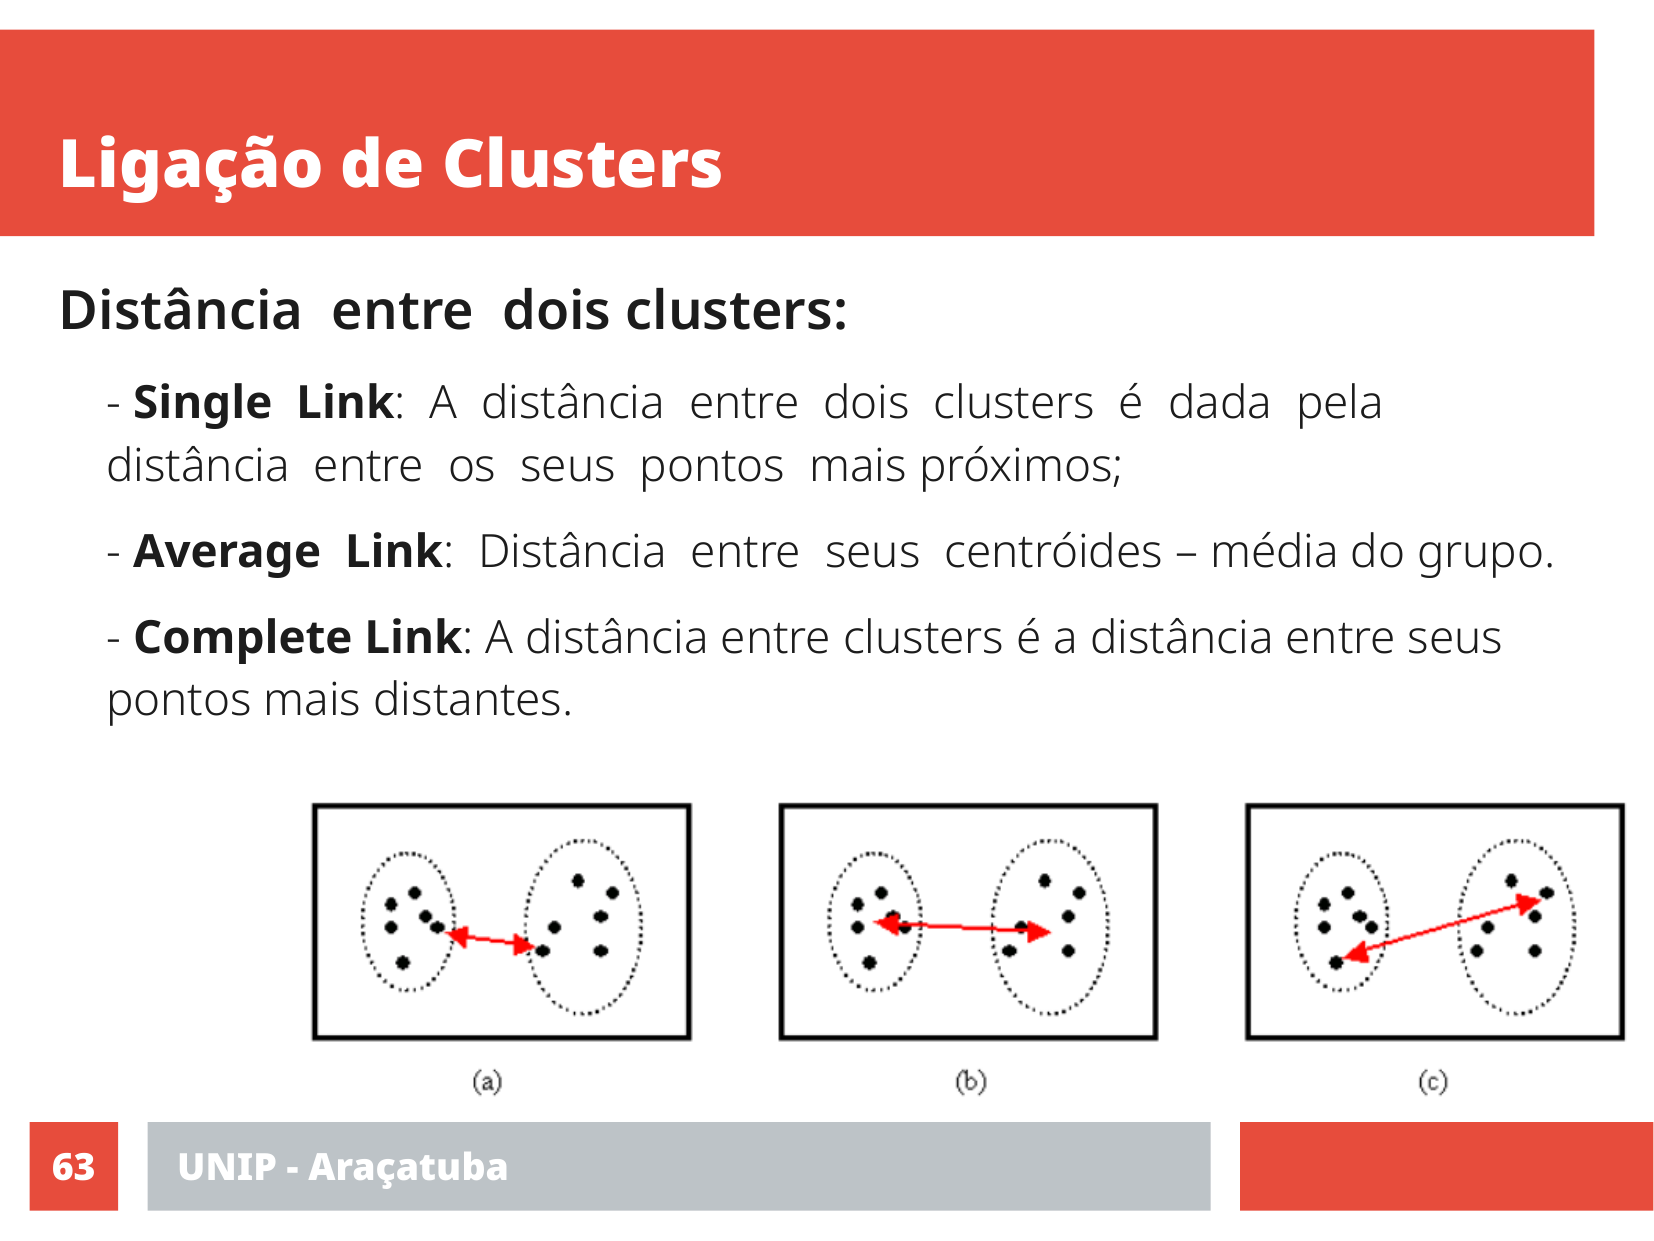

# Ligação de Clusters
Distância entre dois clusters:
- Single Link: A distância entre dois clusters é dada pela distância entre os seus pontos mais próximos;
- Average Link: Distância entre seus centróides – média do grupo.
- Complete Link: A distância entre clusters é a distância entre seus pontos mais distantes.
63
UNIP - Araçatuba